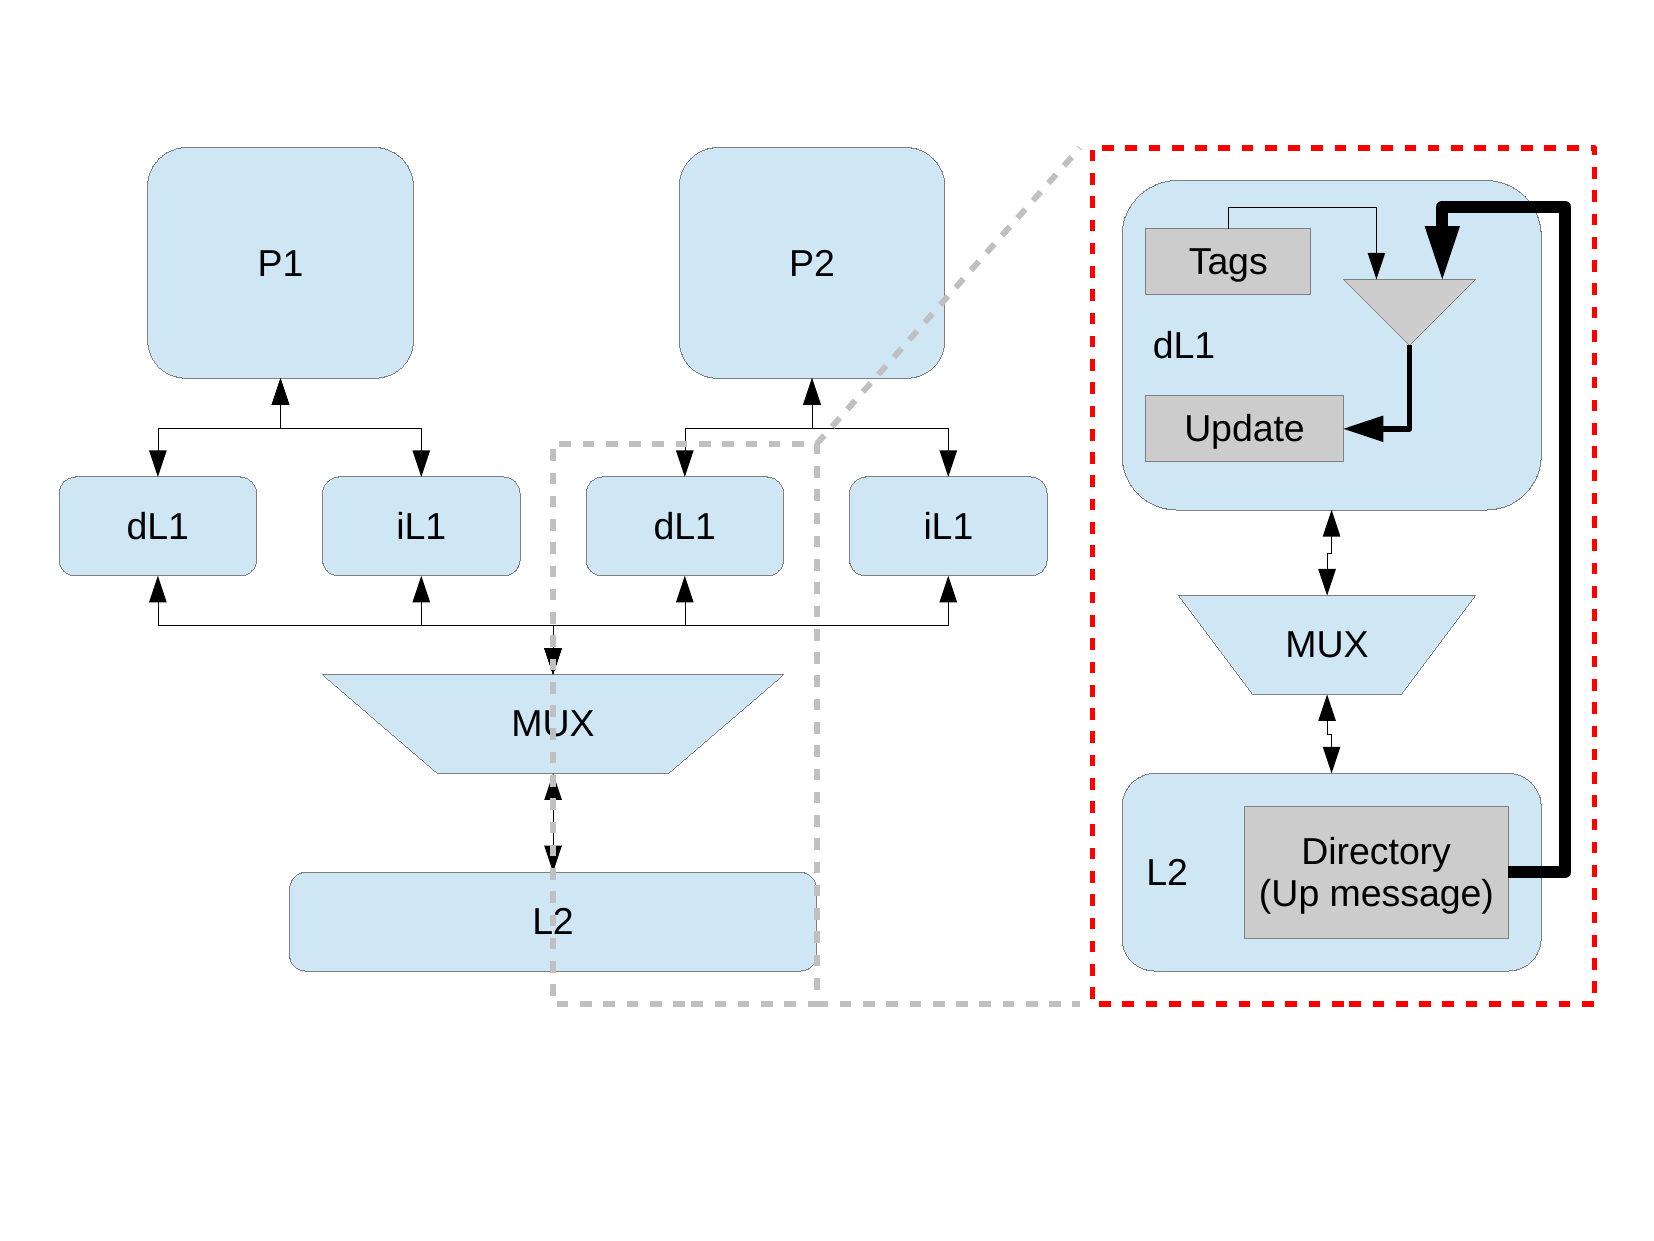

P1
P2
dL1
Tags
Update
dL1
iL1
dL1
iL1
MUX
MUX
L2
Directory
(Up message)
L2